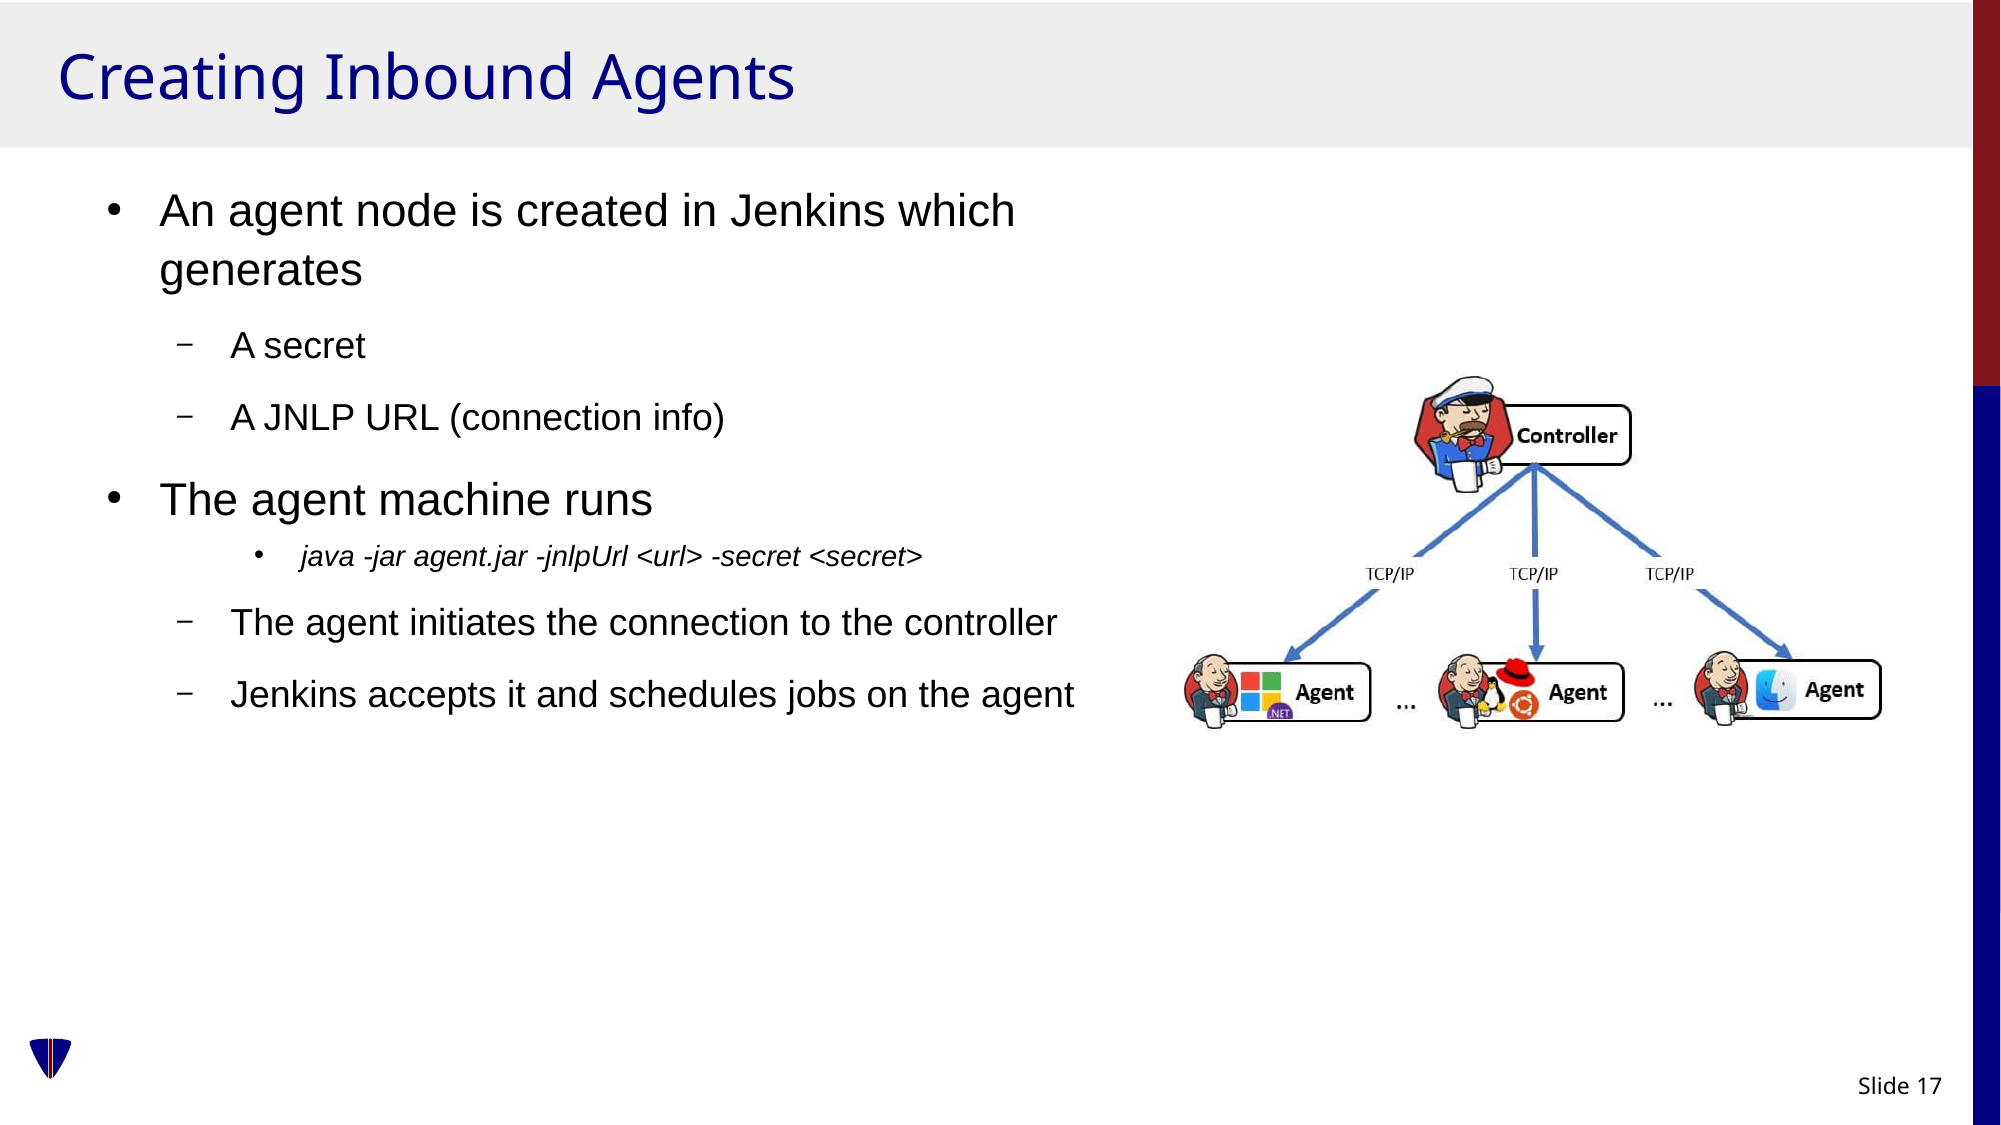

# Creating Inbound Agents
An agent node is created in Jenkins which generates
A secret
A JNLP URL (connection info)
The agent machine runs
java -jar agent.jar -jnlpUrl <url> -secret <secret>
The agent initiates the connection to the controller
Jenkins accepts it and schedules jobs on the agent